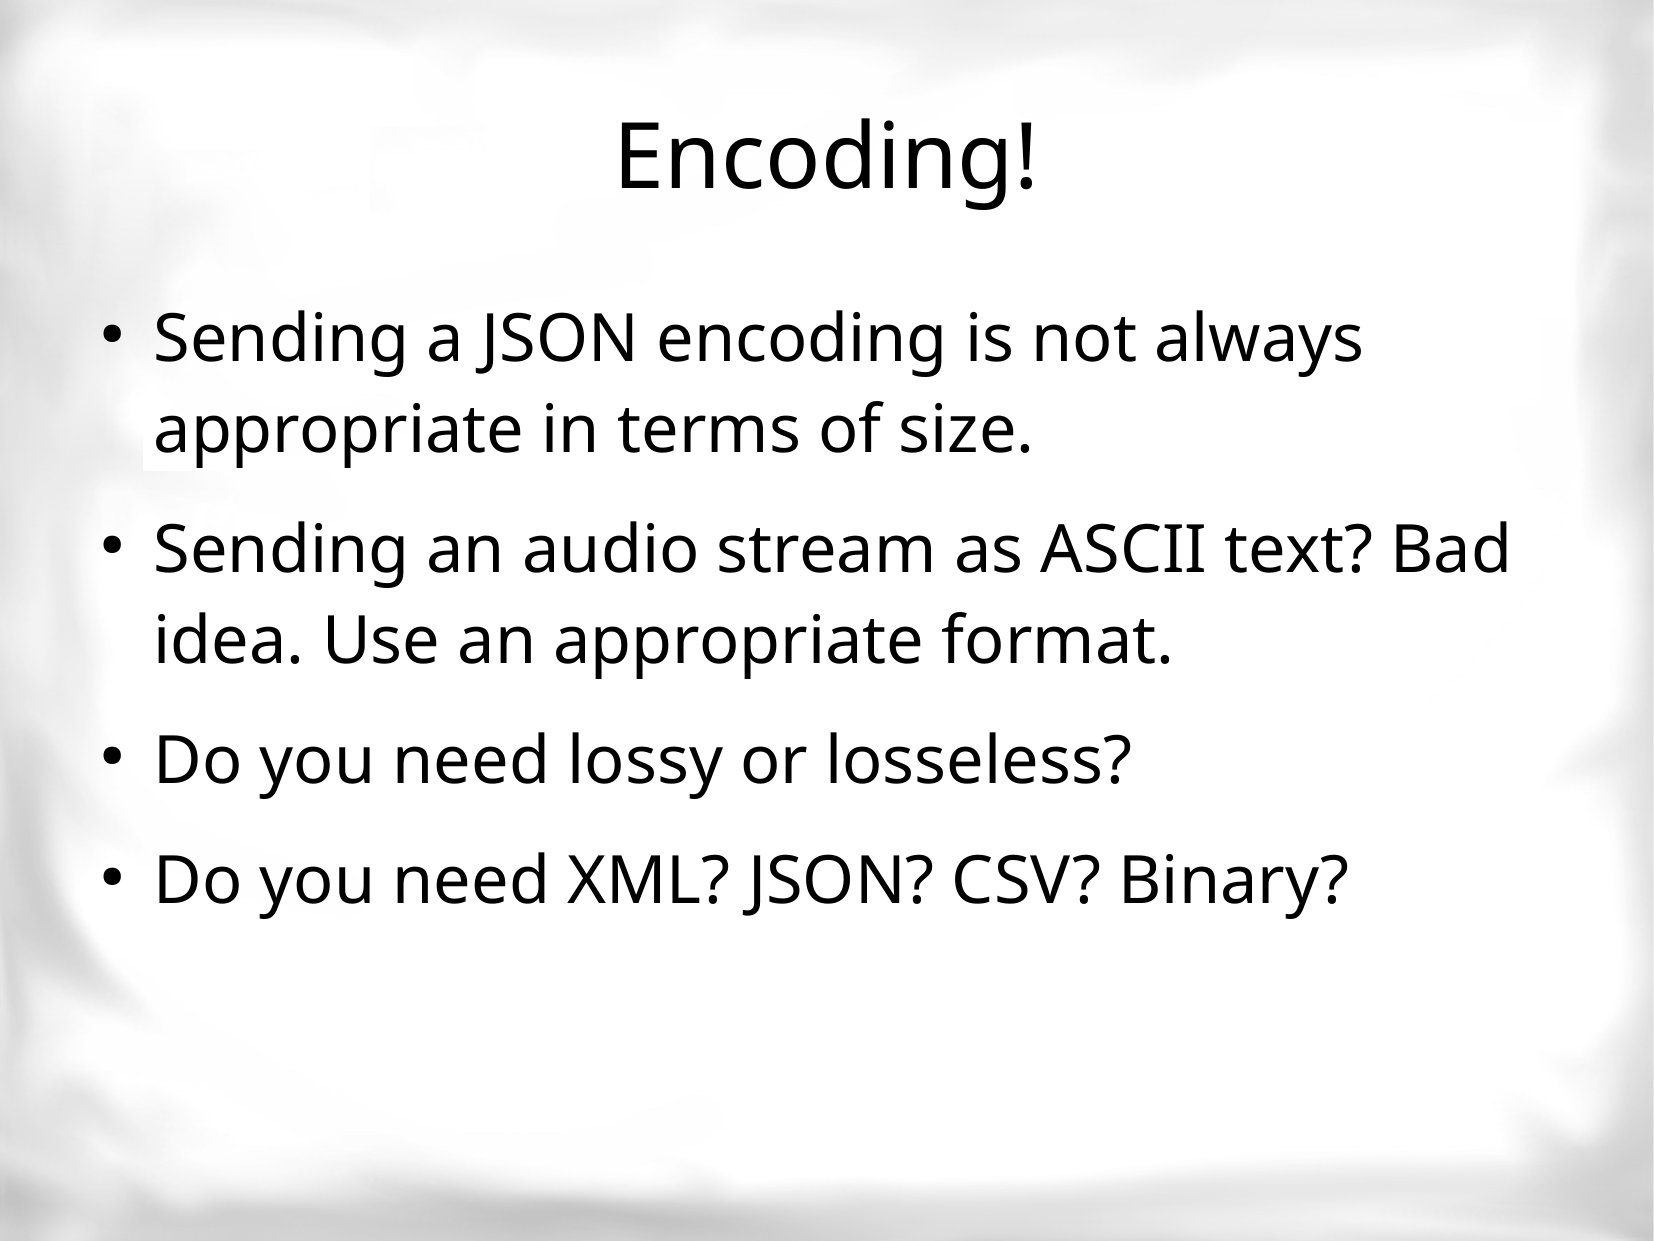

# Encoding!
Sending a JSON encoding is not always appropriate in terms of size.
Sending an audio stream as ASCII text? Bad idea. Use an appropriate format.
Do you need lossy or losseless?
Do you need XML? JSON? CSV? Binary?